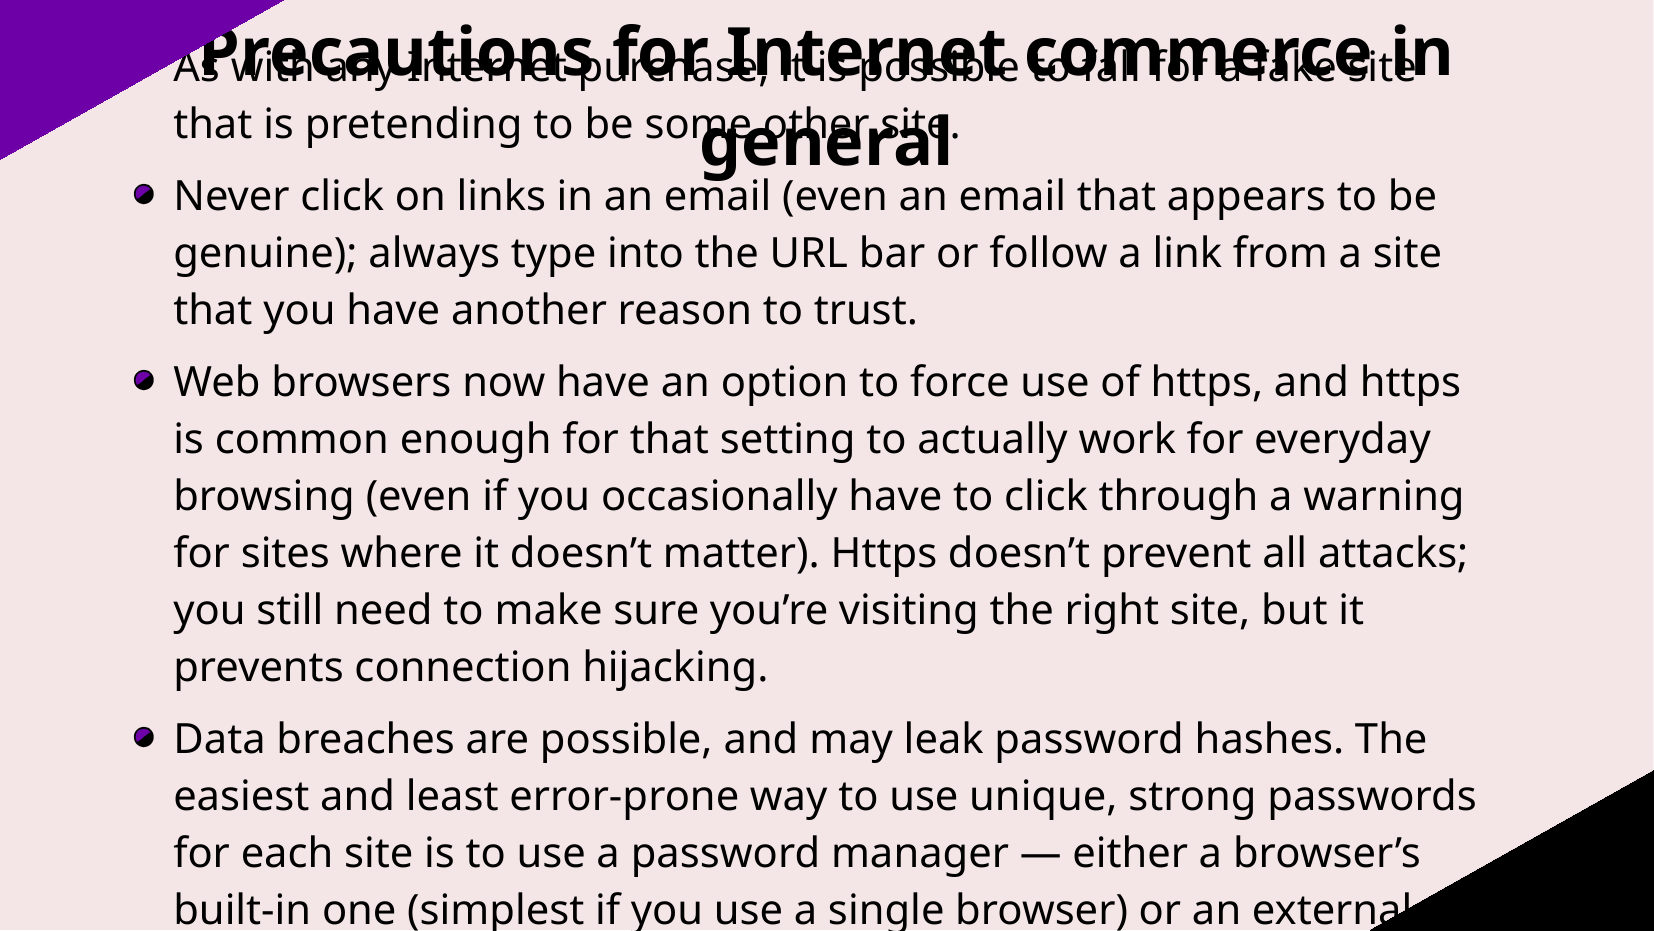

# Precautions for Internet commerce in general
As with any Internet purchase, it is possible to fall for a fake site that is pretending to be some other site.
Never click on links in an email (even an email that appears to be genuine); always type into the URL bar or follow a link from a site that you have another reason to trust.
Web browsers now have an option to force use of https, and https is common enough for that setting to actually work for everyday browsing (even if you occasionally have to click through a warning for sites where it doesn’t matter). Https doesn’t prevent all attacks; you still need to make sure you’re visiting the right site, but it prevents connection hijacking.
Data breaches are possible, and may leak password hashes. The easiest and least error-prone way to use unique, strong passwords for each site is to use a password manager — either a browser’s built-in one (simplest if you use a single browser) or an external one.